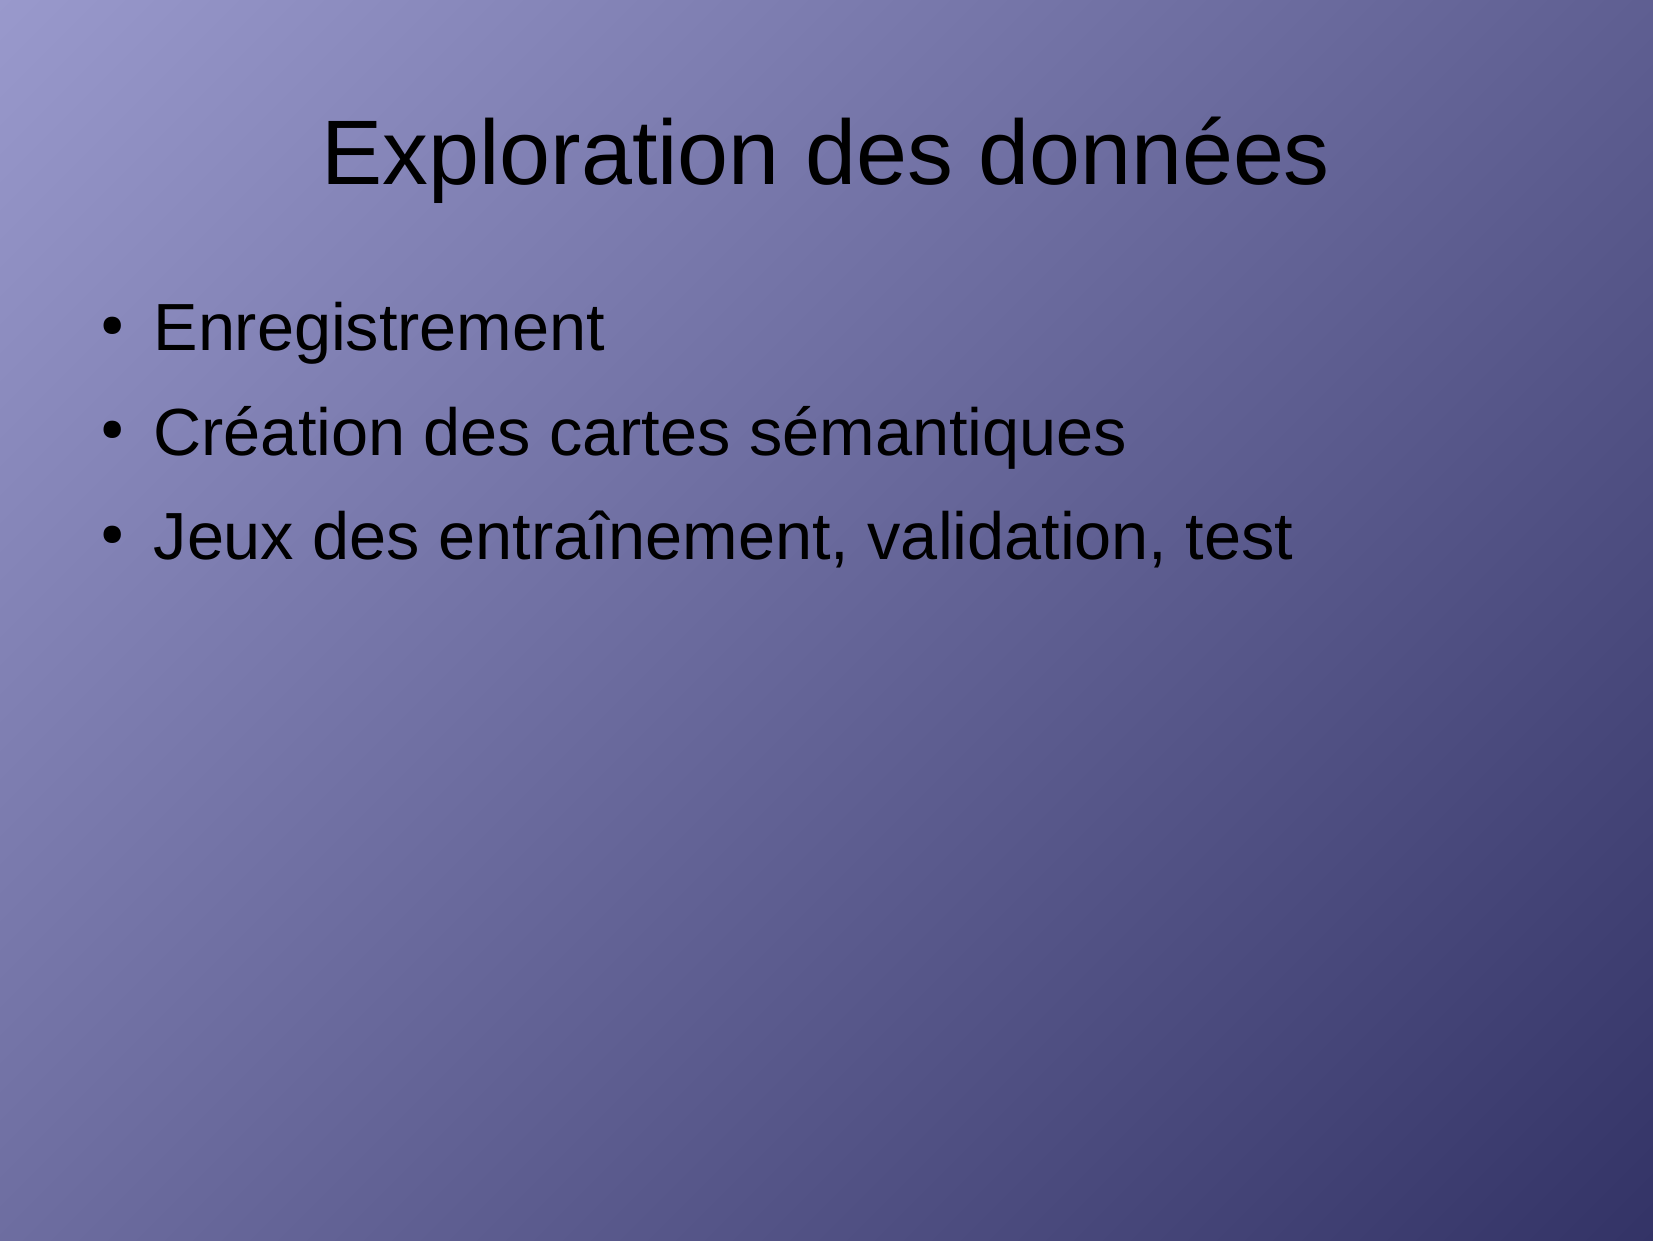

# Exploration des données
Enregistrement
Création des cartes sémantiques
Jeux des entraînement, validation, test